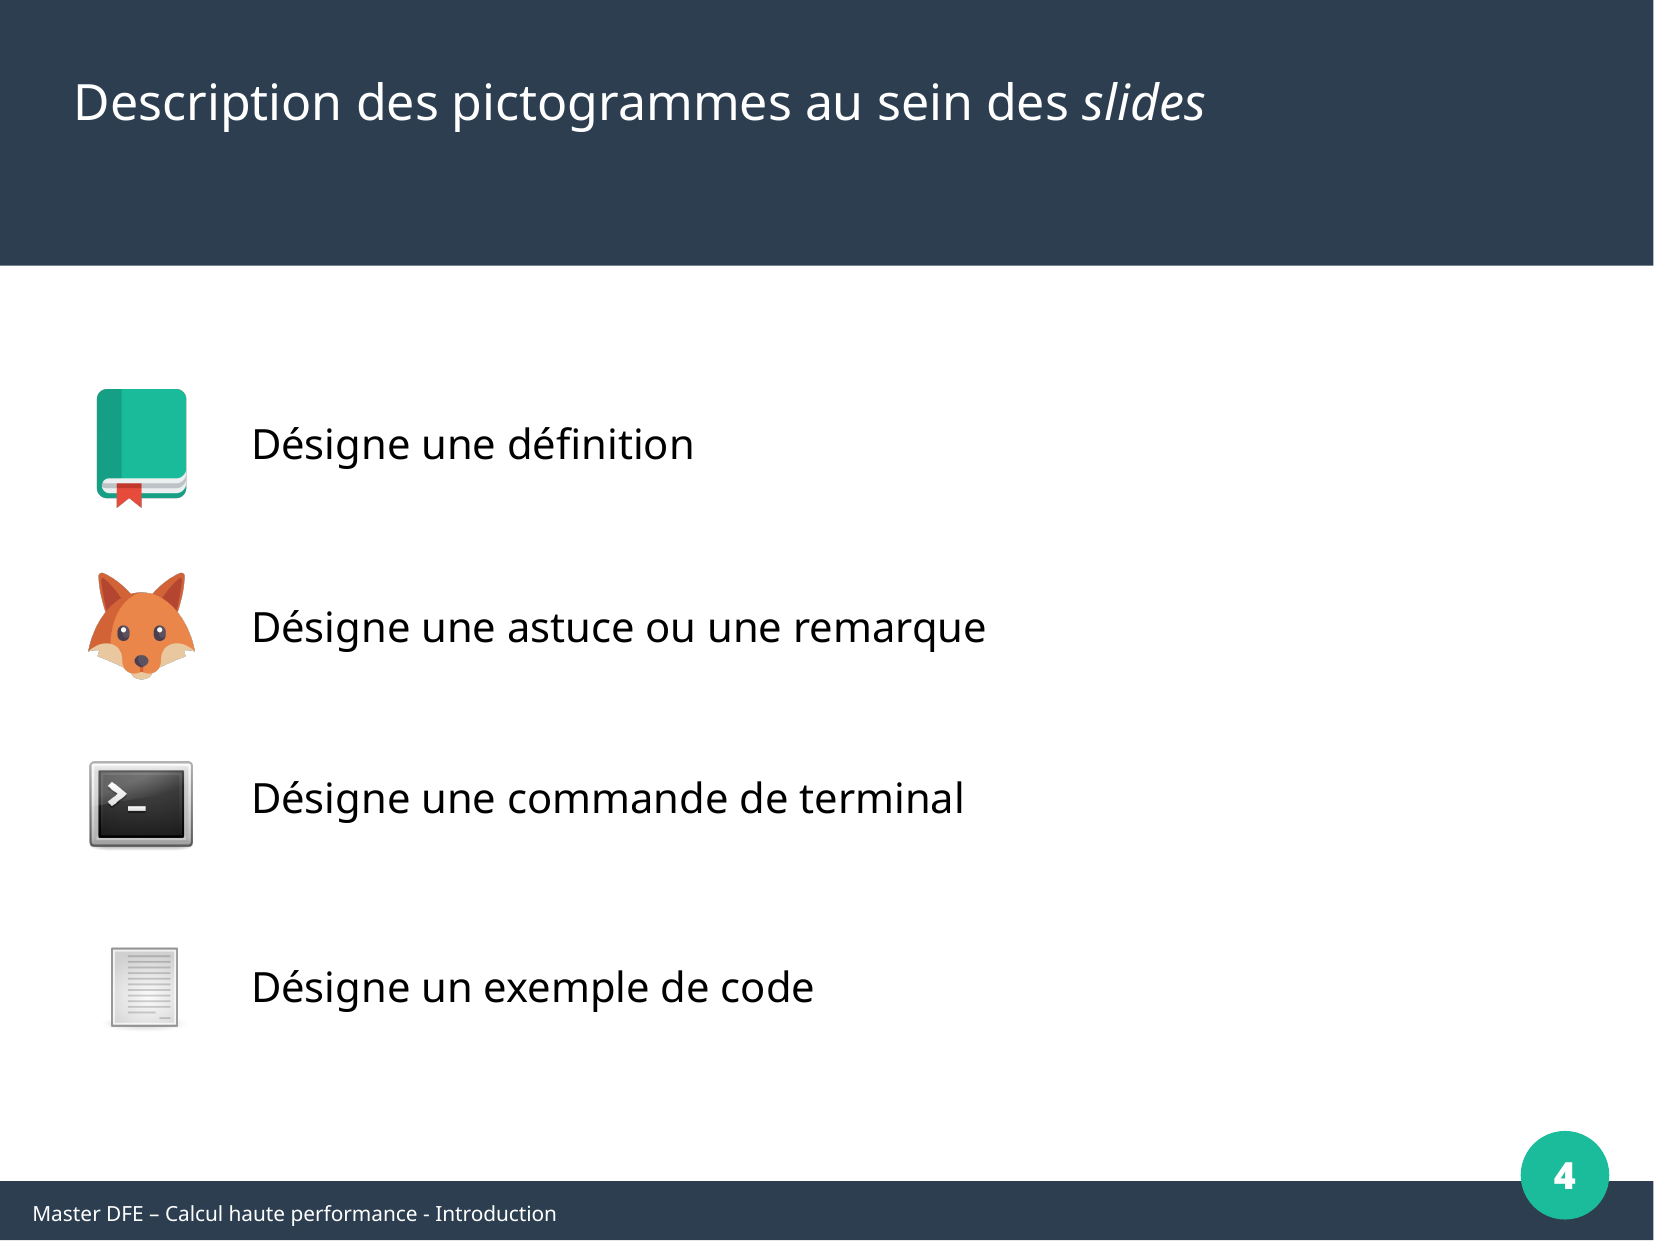

Description des pictogrammes au sein des slides
Désigne une définition
Désigne une astuce ou une remarque
Désigne une commande de terminal
Désigne un exemple de code
4
Master DFE – Calcul haute performance - Introduction